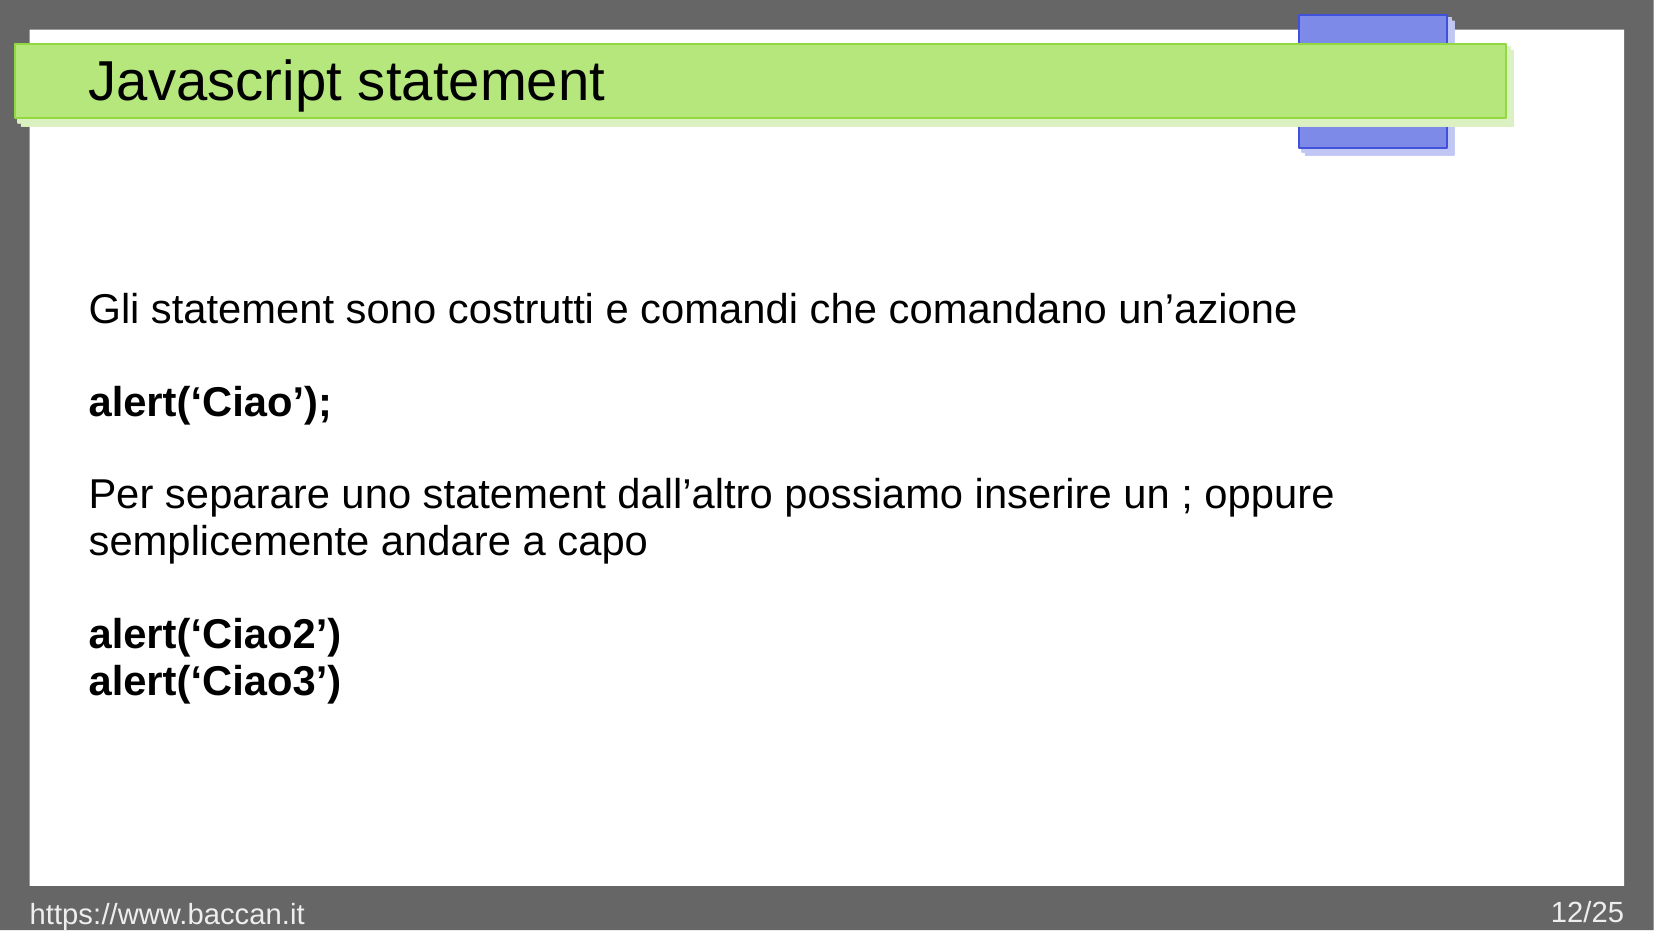

# Javascript statement
Gli statement sono costrutti e comandi che comandano un’azione
alert(‘Ciao’);
Per separare uno statement dall’altro possiamo inserire un ; oppure semplicemente andare a capo
alert(‘Ciao2’)
alert(‘Ciao3’)
12
https://www.baccan.it